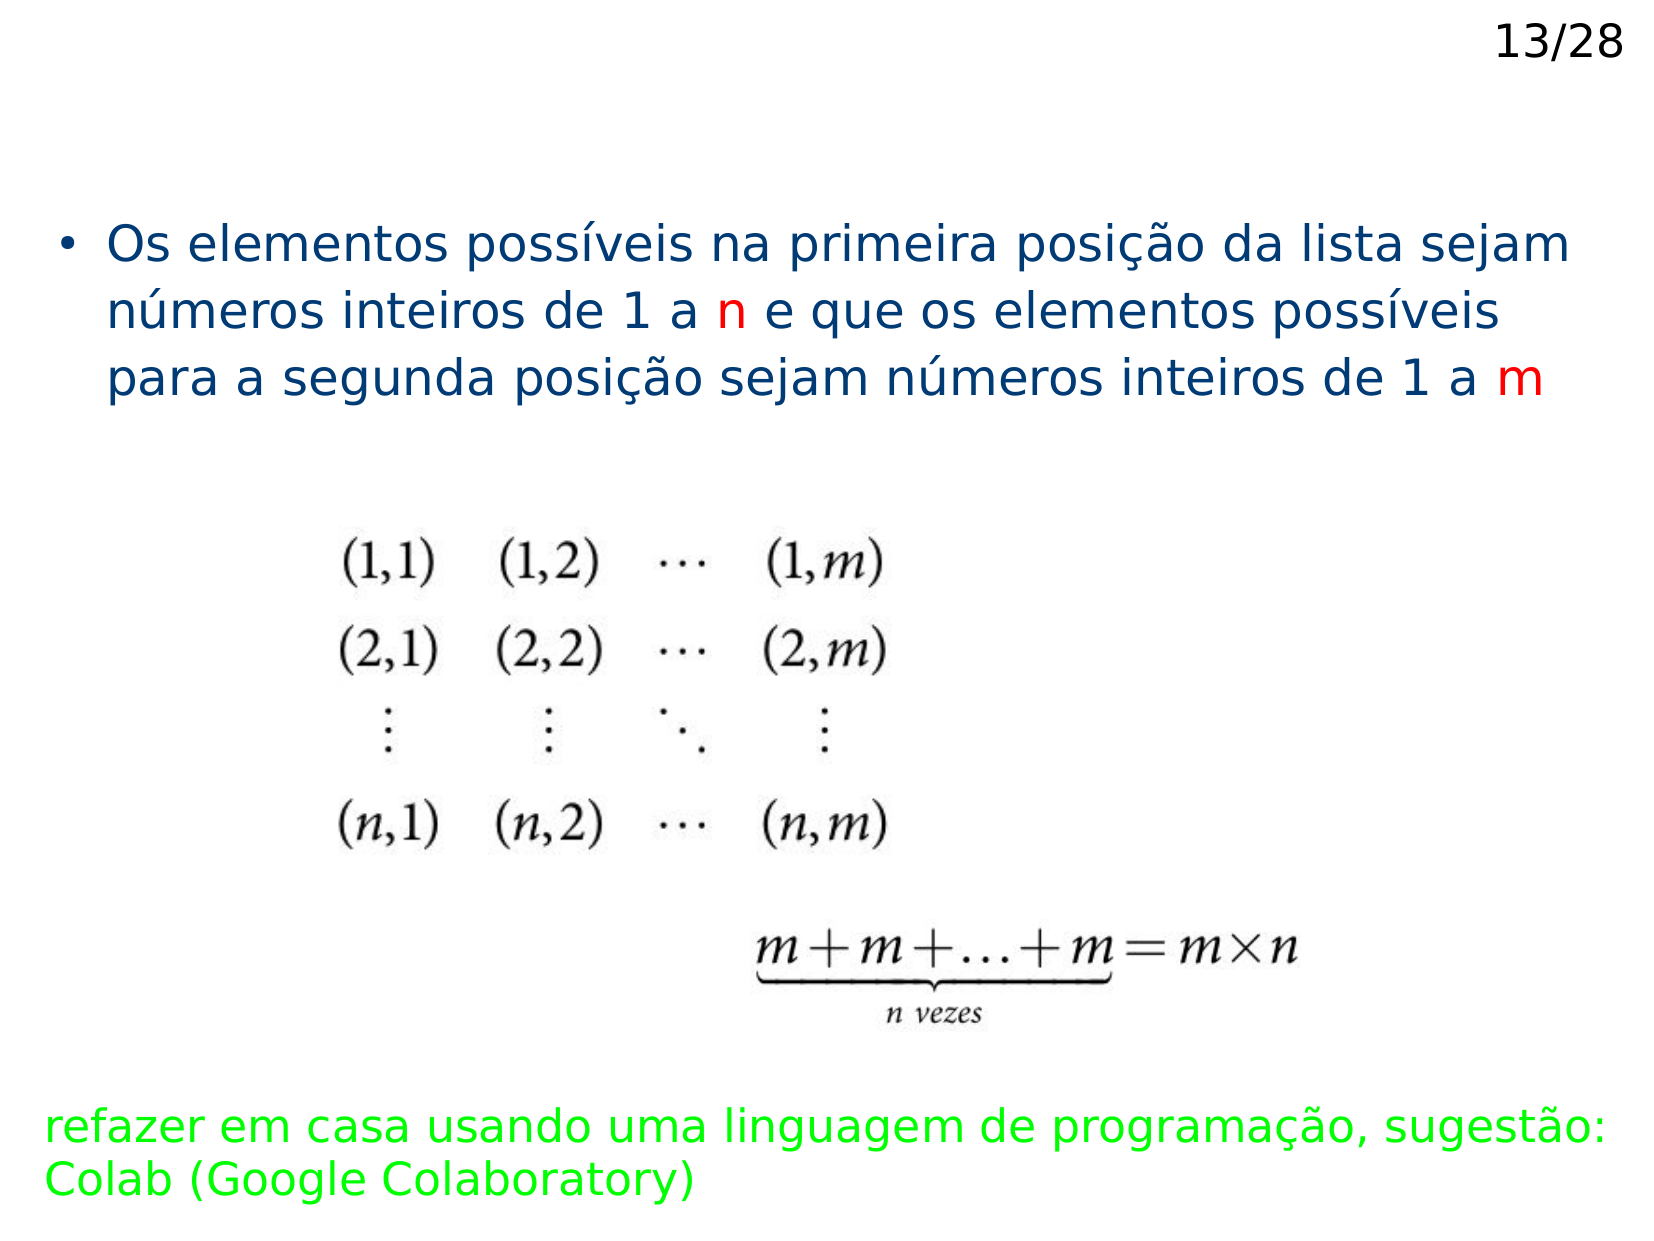

13
#
Os elementos possíveis na primeira posição da lista sejam números inteiros de 1 a n e que os elementos possíveis para a segunda posição sejam números inteiros de 1 a m
refazer em casa usando uma linguagem de programação, sugestão: Colab (Google Colaboratory)